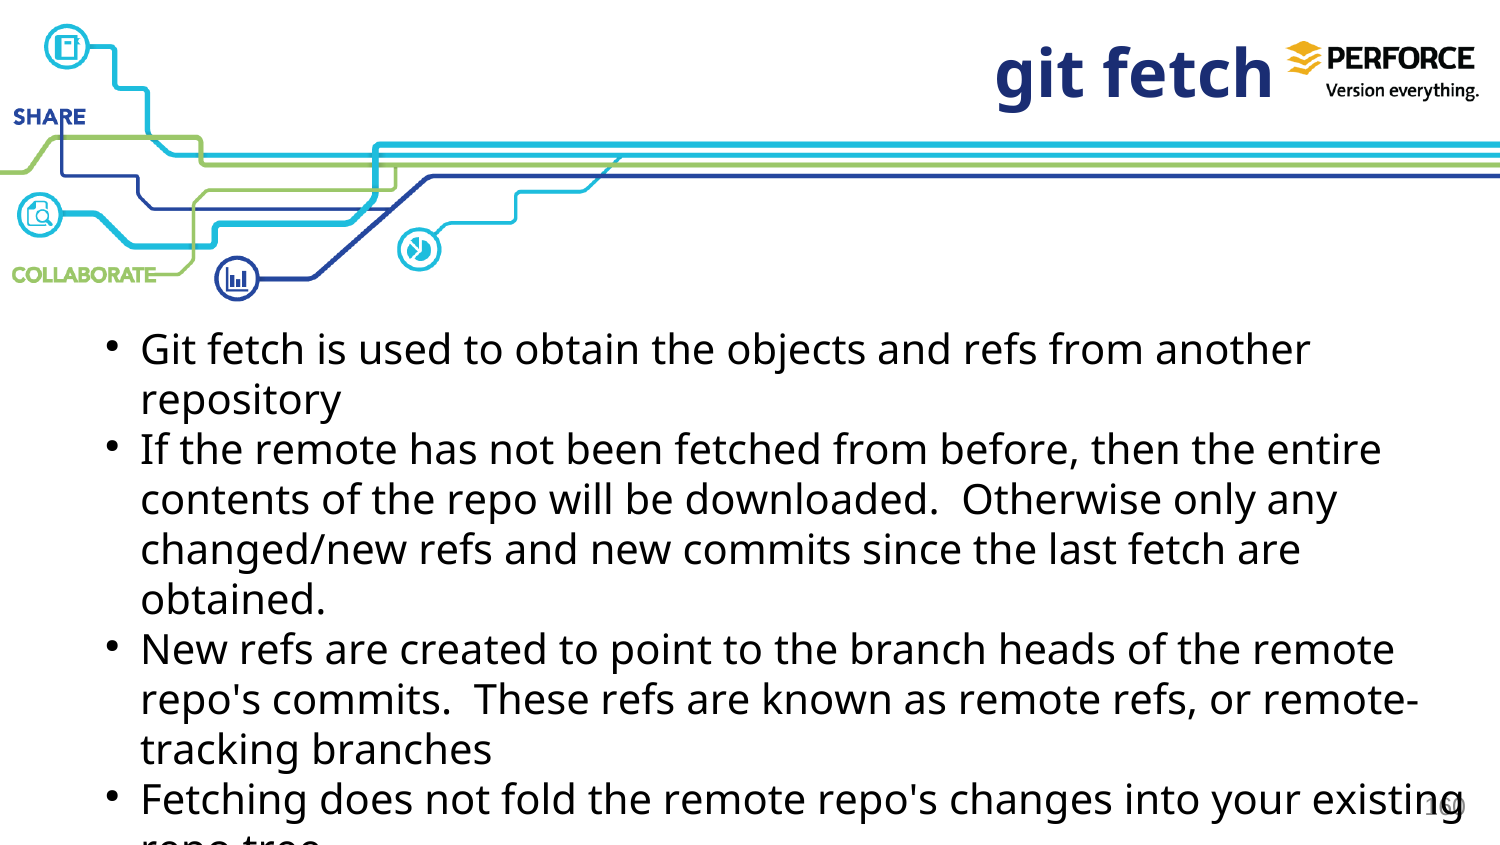

# git fetch
Git fetch is used to obtain the objects and refs from another repository
If the remote has not been fetched from before, then the entire contents of the repo will be downloaded. Otherwise only any changed/new refs and new commits since the last fetch are obtained.
New refs are created to point to the branch heads of the remote repo's commits. These refs are known as remote refs, or remote-tracking branches
Fetching does not fold the remote repo's changes into your existing repo tree.